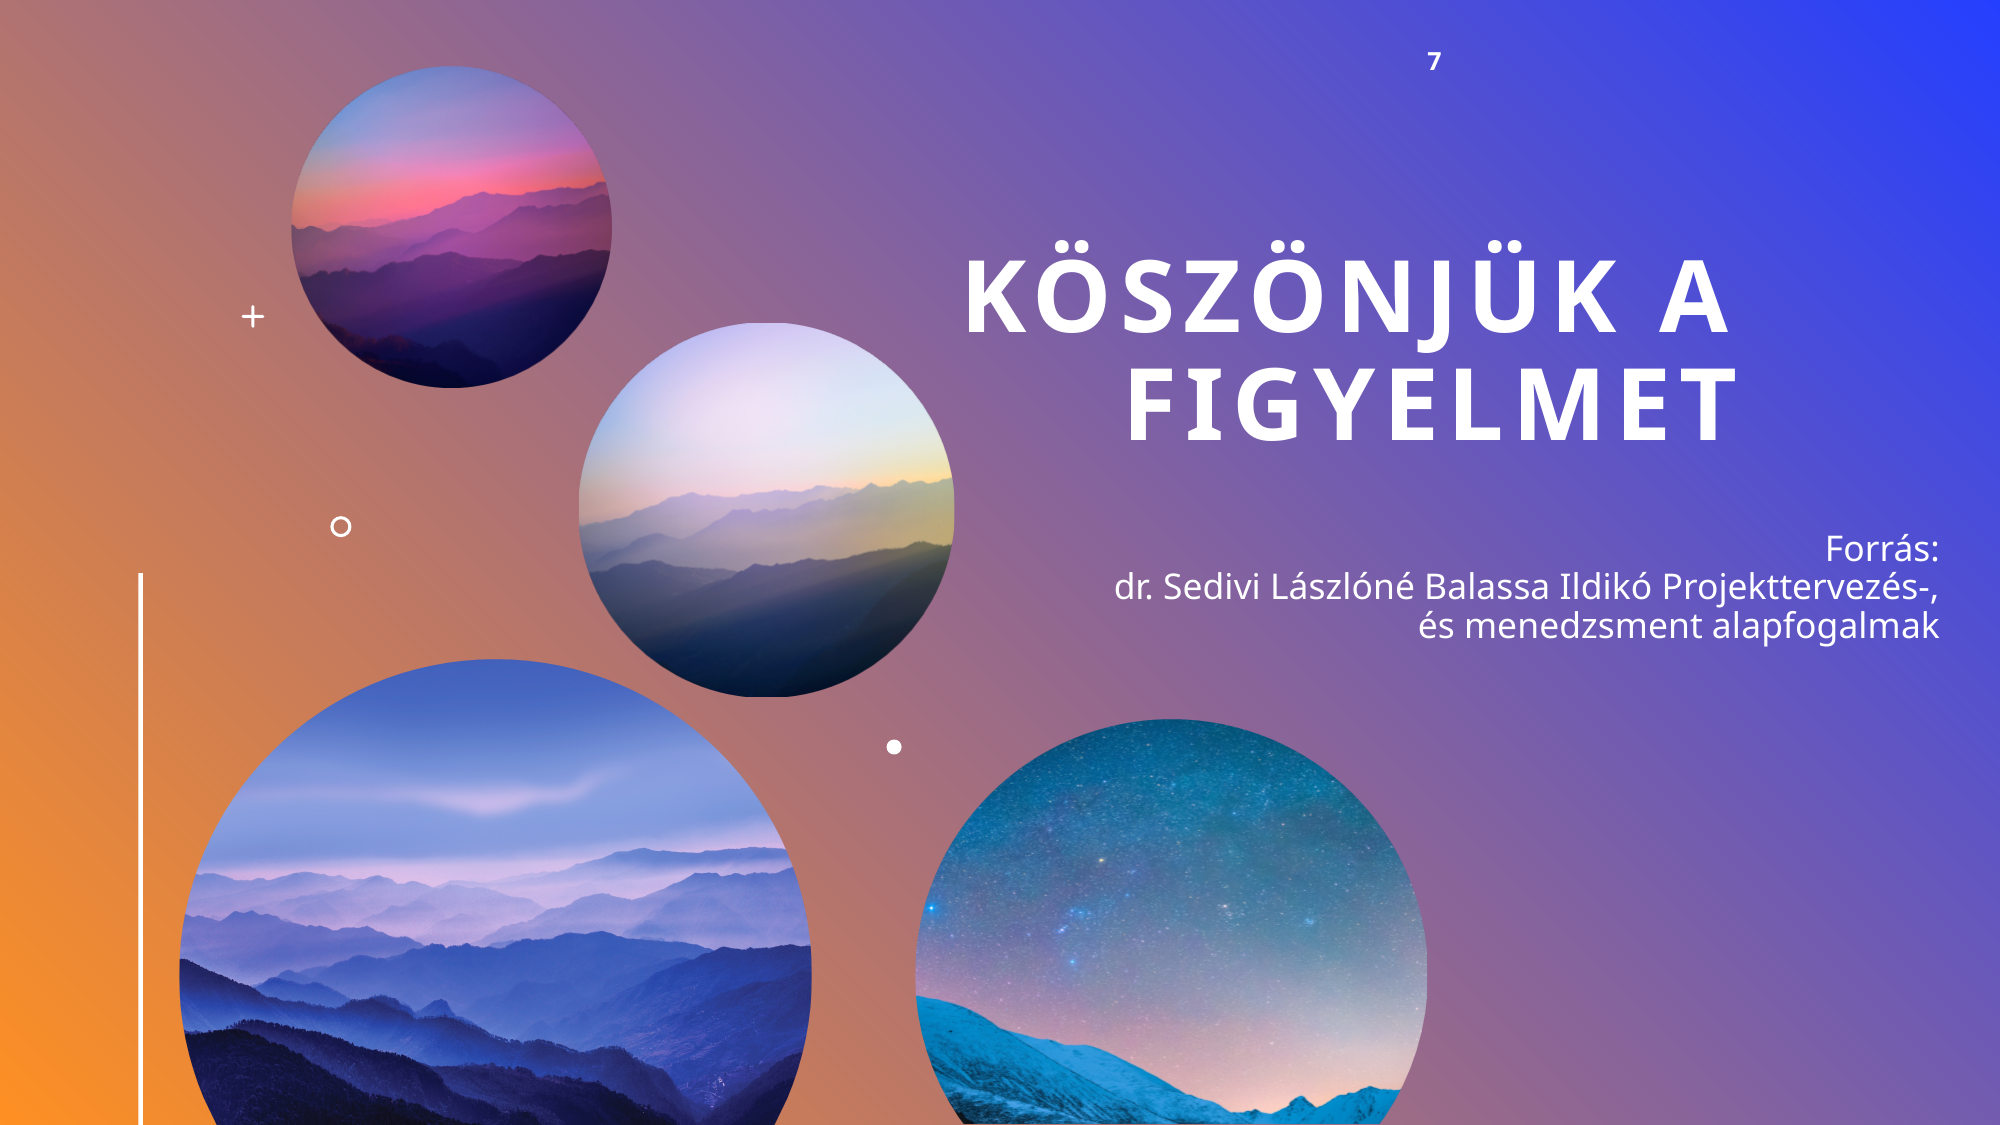

# Köszönjük a figyelmet
Forrás:
dr. Sedivi Lászlóné Balassa Ildikó Projekttervezés-, és menedzsment alapfogalmak